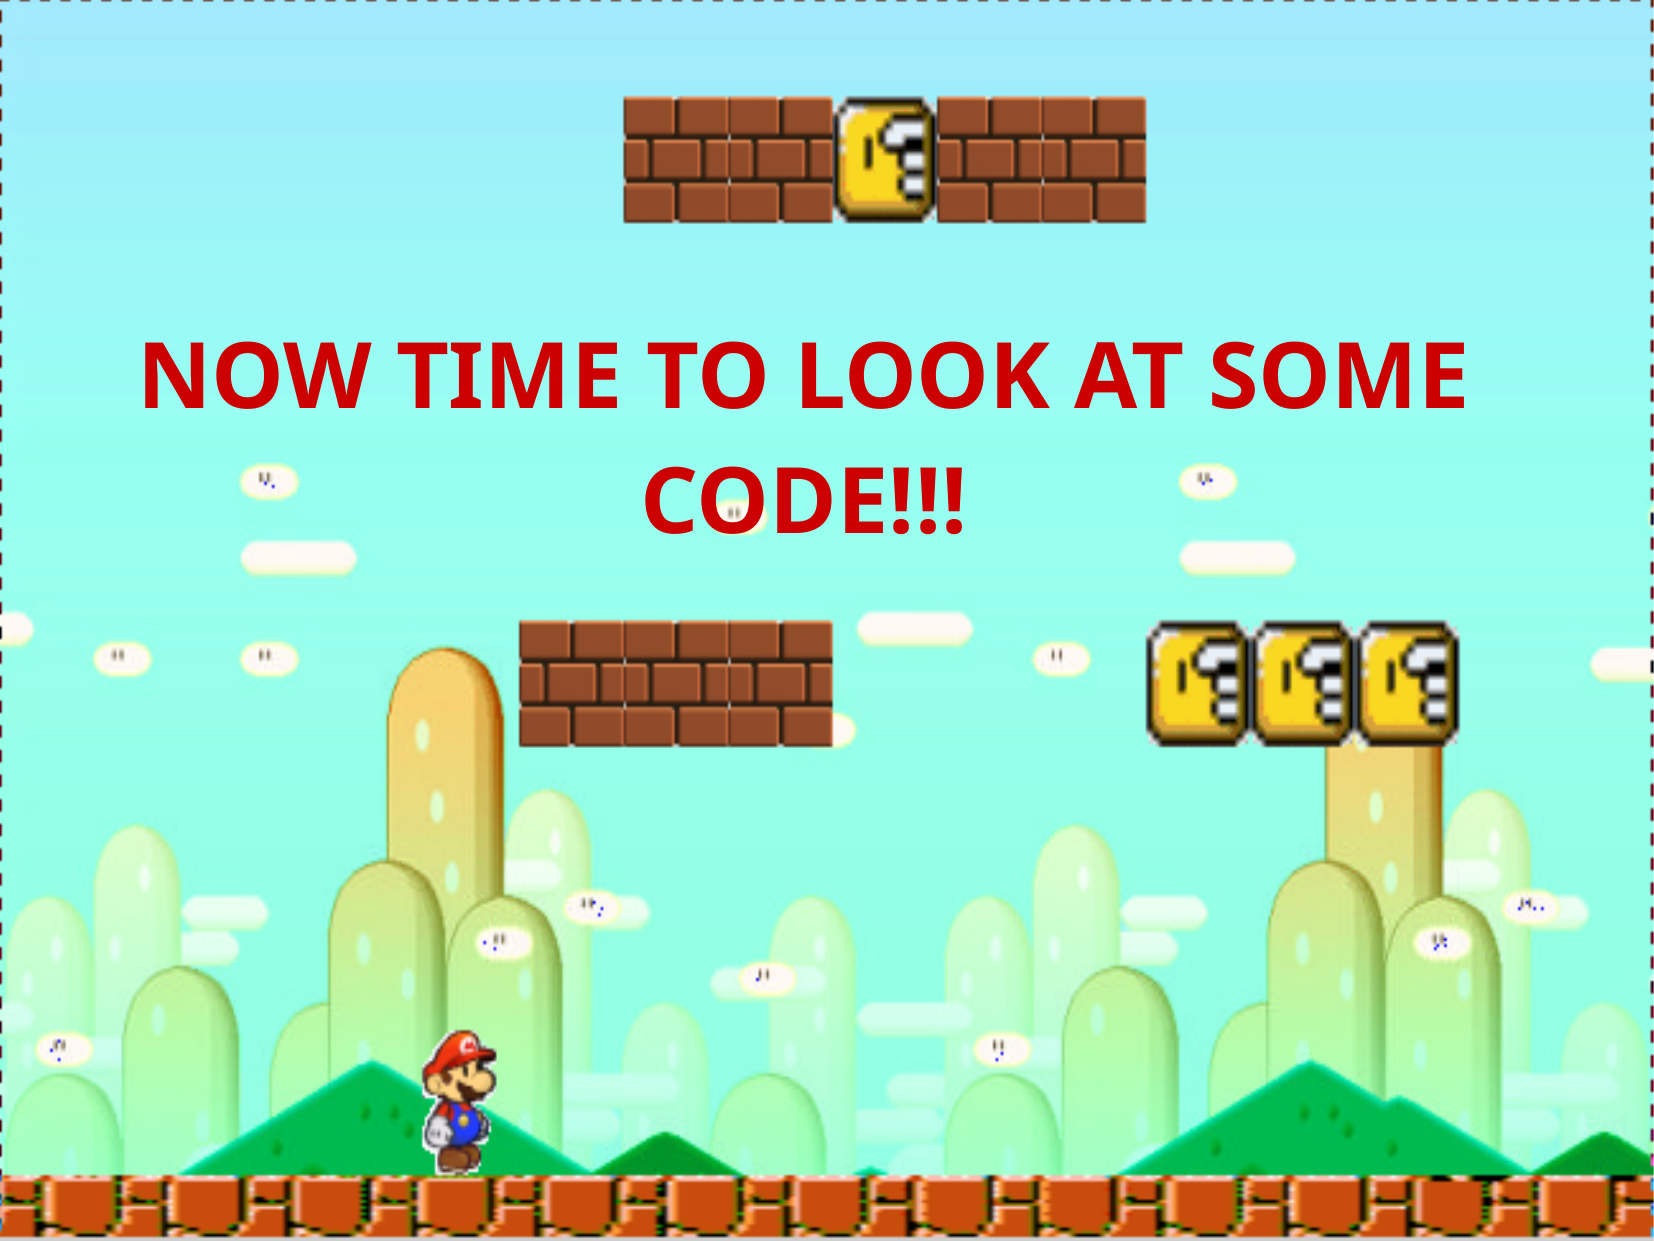

# NOW TIME TO LOOK AT SOME CODE!!!